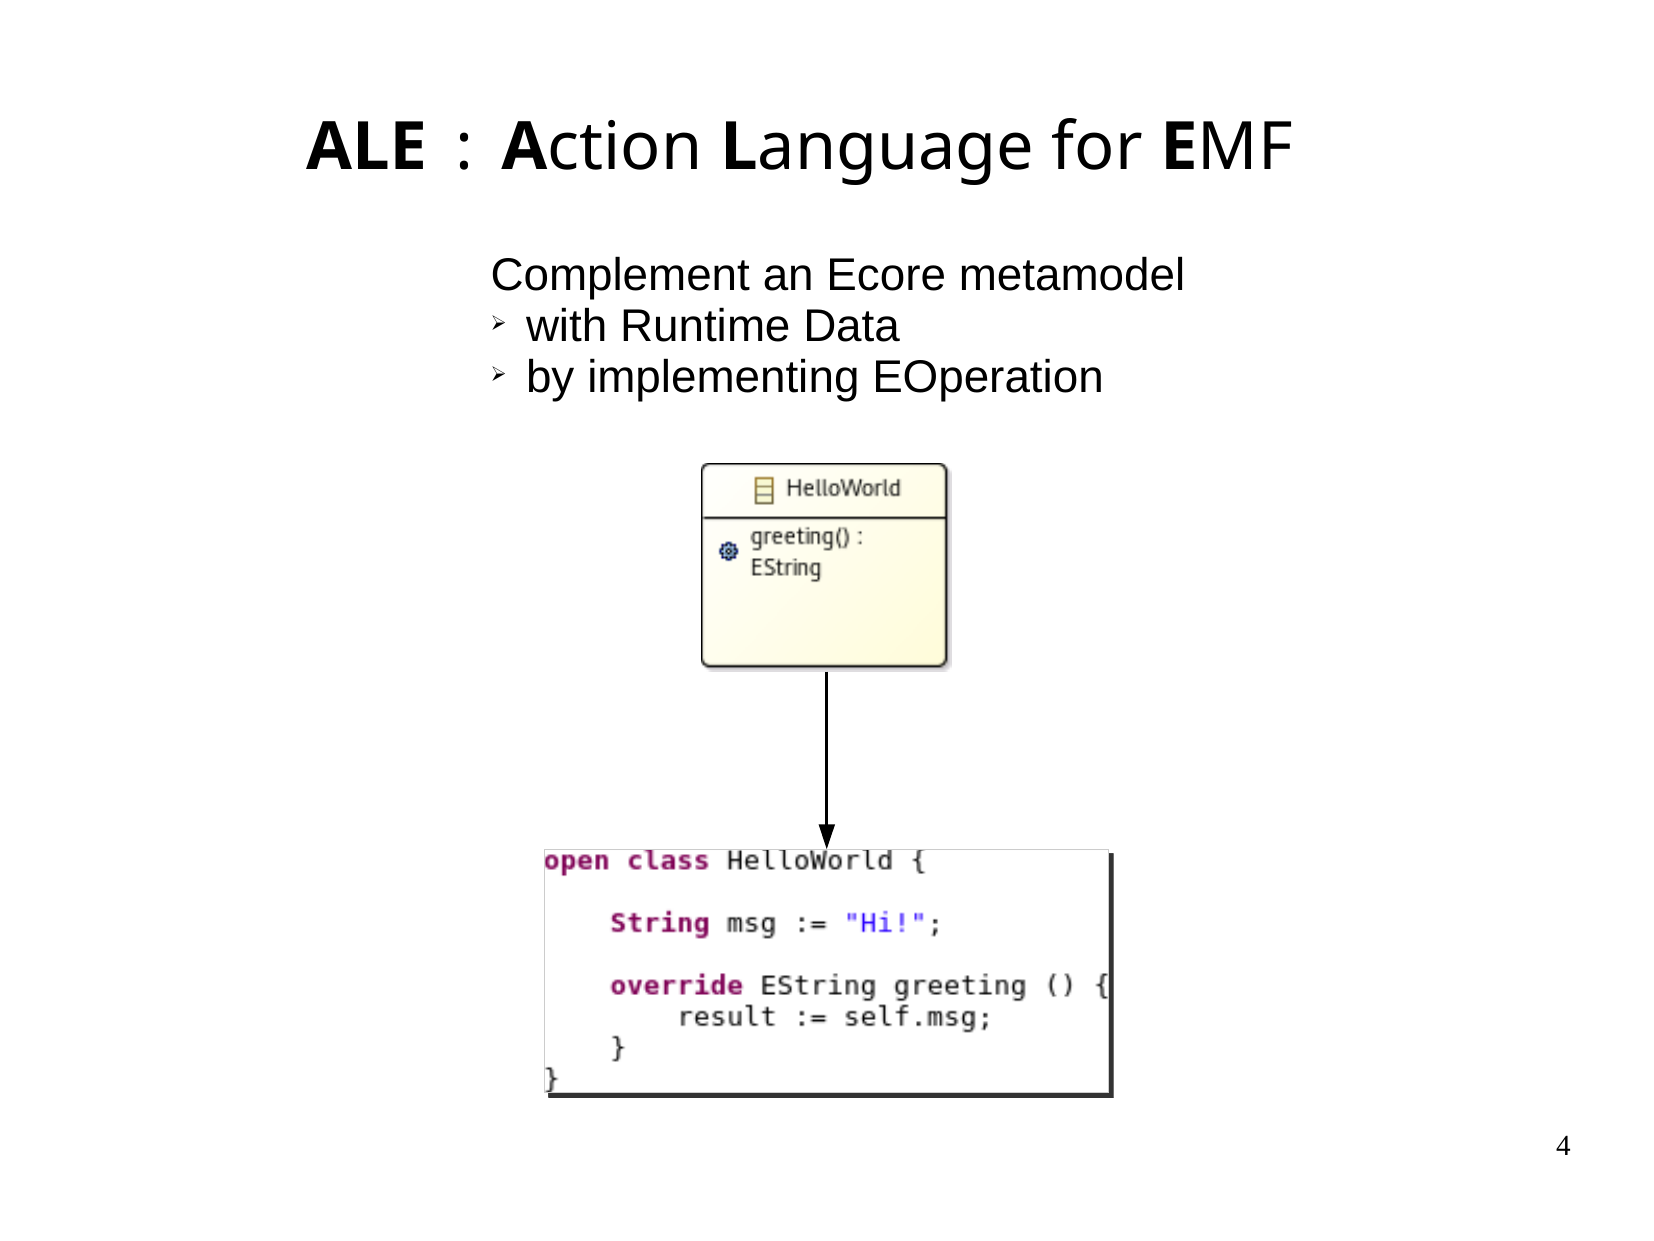

ALE : Action Language for EMF
Complement an Ecore metamodel
with Runtime Data
by implementing EOperation
4